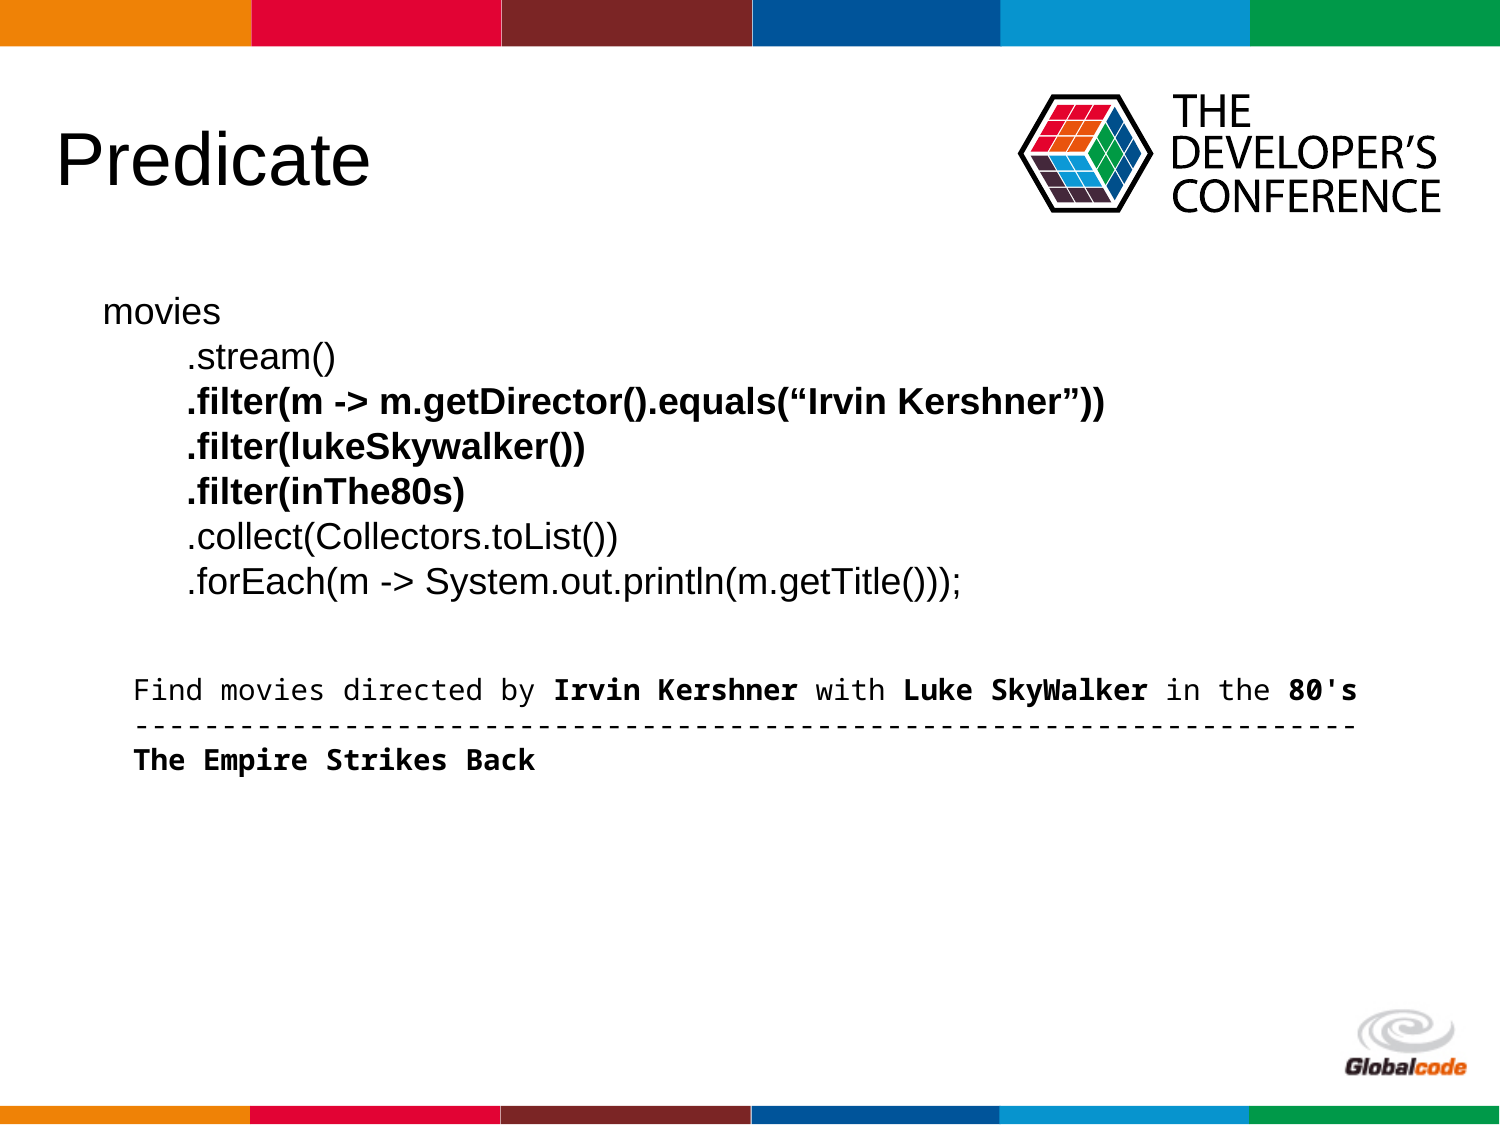

# Predicate
movies
 .stream()
 .filter(m -> m.getDirector().equals(“Irvin Kershner”))
 .filter(lukeSkywalker())
 .filter(inThe80s)
 .collect(Collectors.toList())
 .forEach(m -> System.out.println(m.getTitle()));
Find movies directed by Irvin Kershner with Luke SkyWalker in the 80's
----------------------------------------------------------------------
The Empire Strikes Back